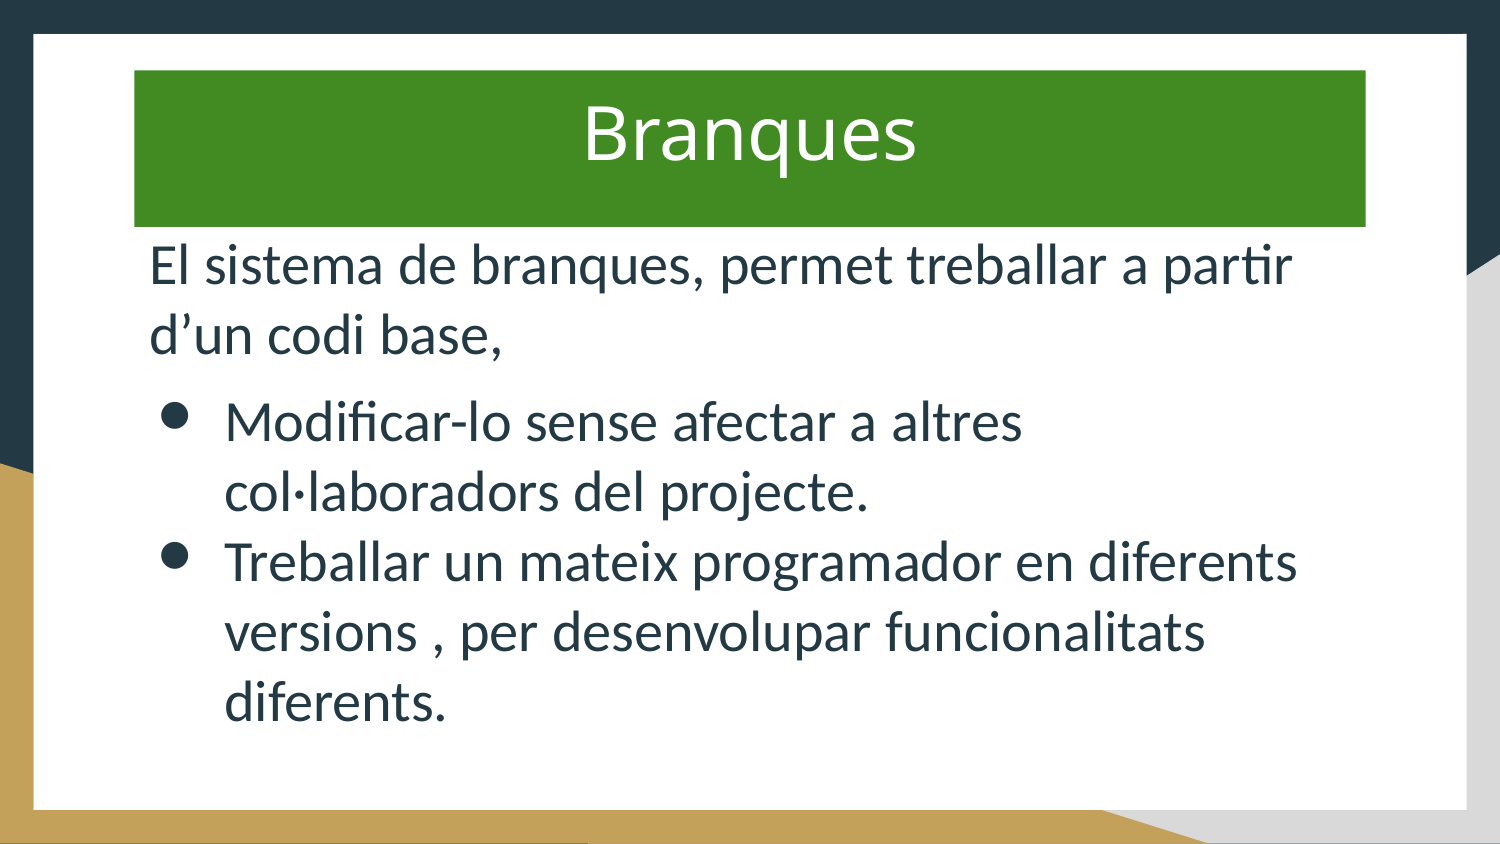

# Branques
El sistema de branques, permet treballar a partir d’un codi base,
Modificar-lo sense afectar a altres col·laboradors del projecte.
Treballar un mateix programador en diferents versions , per desenvolupar funcionalitats diferents.